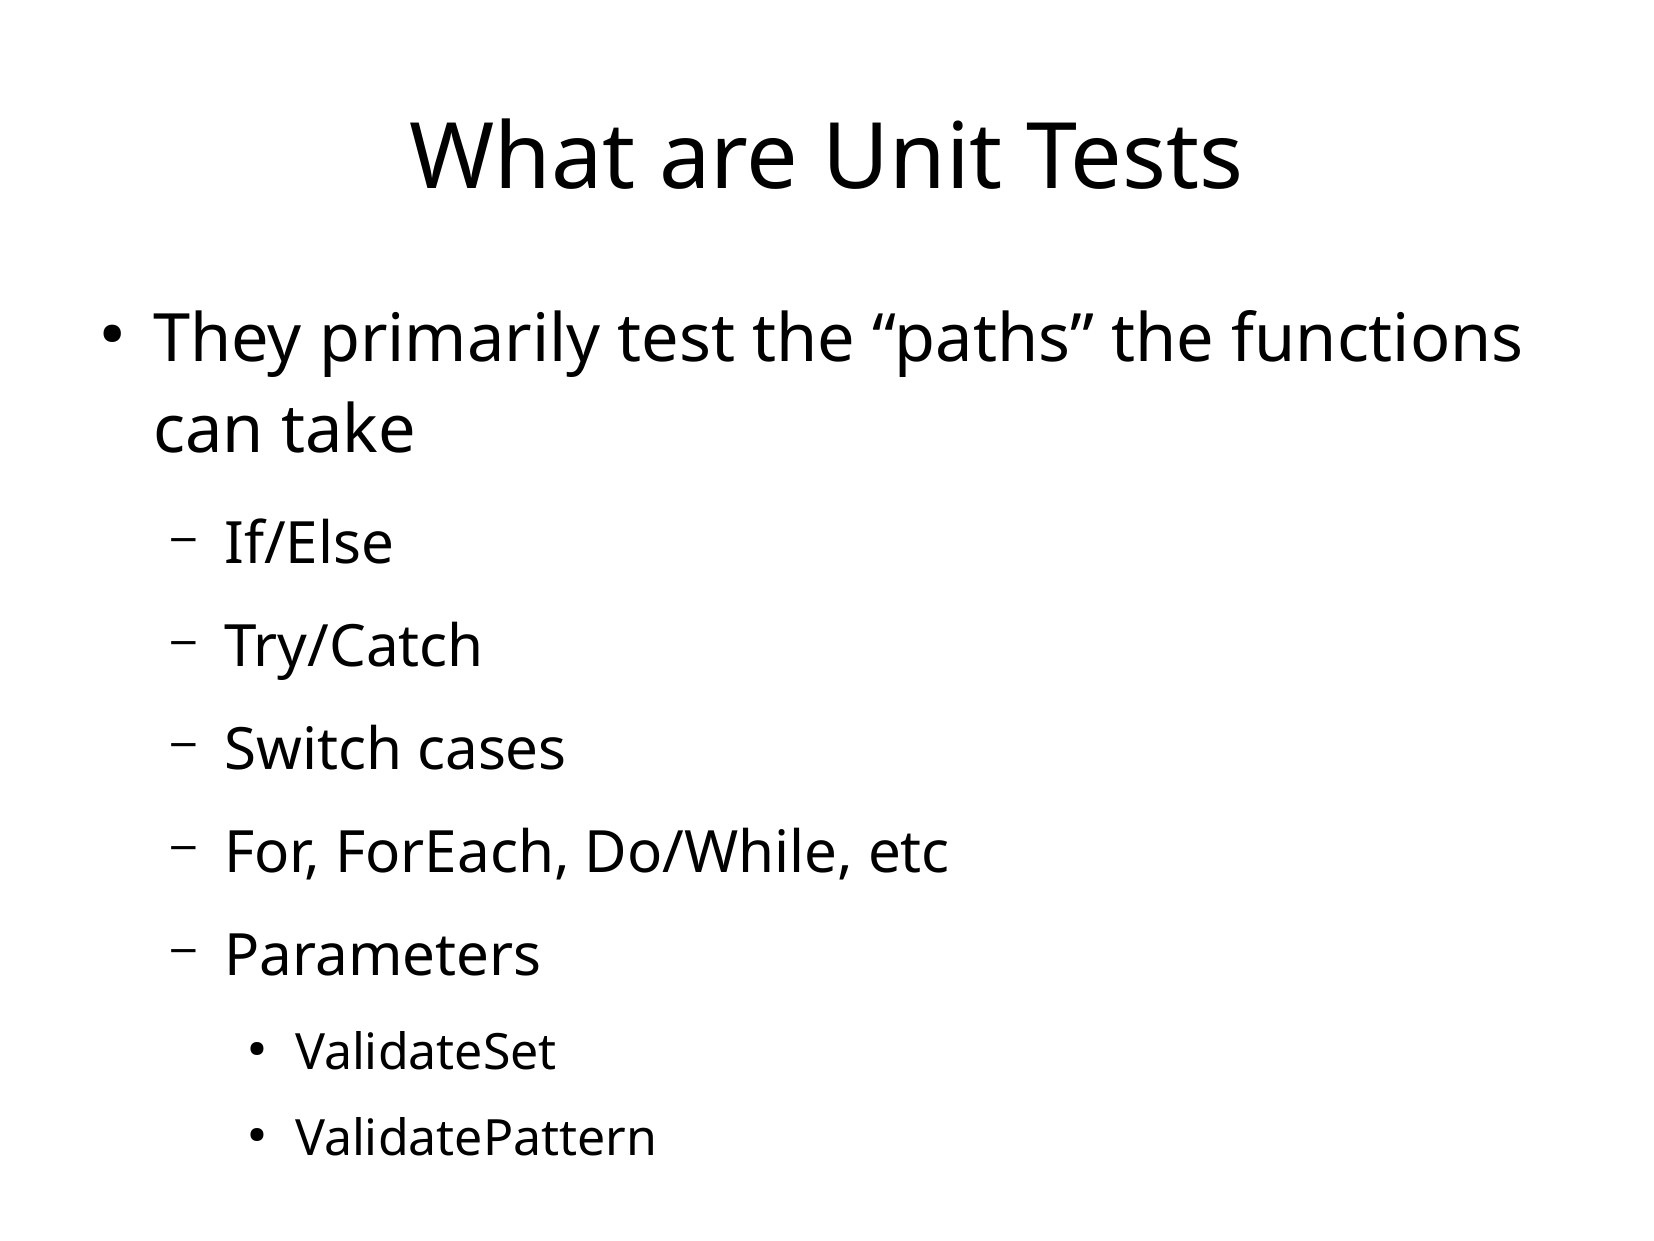

# What are Unit Tests
They primarily test the “paths” the functions can take
If/Else
Try/Catch
Switch cases
For, ForEach, Do/While, etc
Parameters
ValidateSet
ValidatePattern